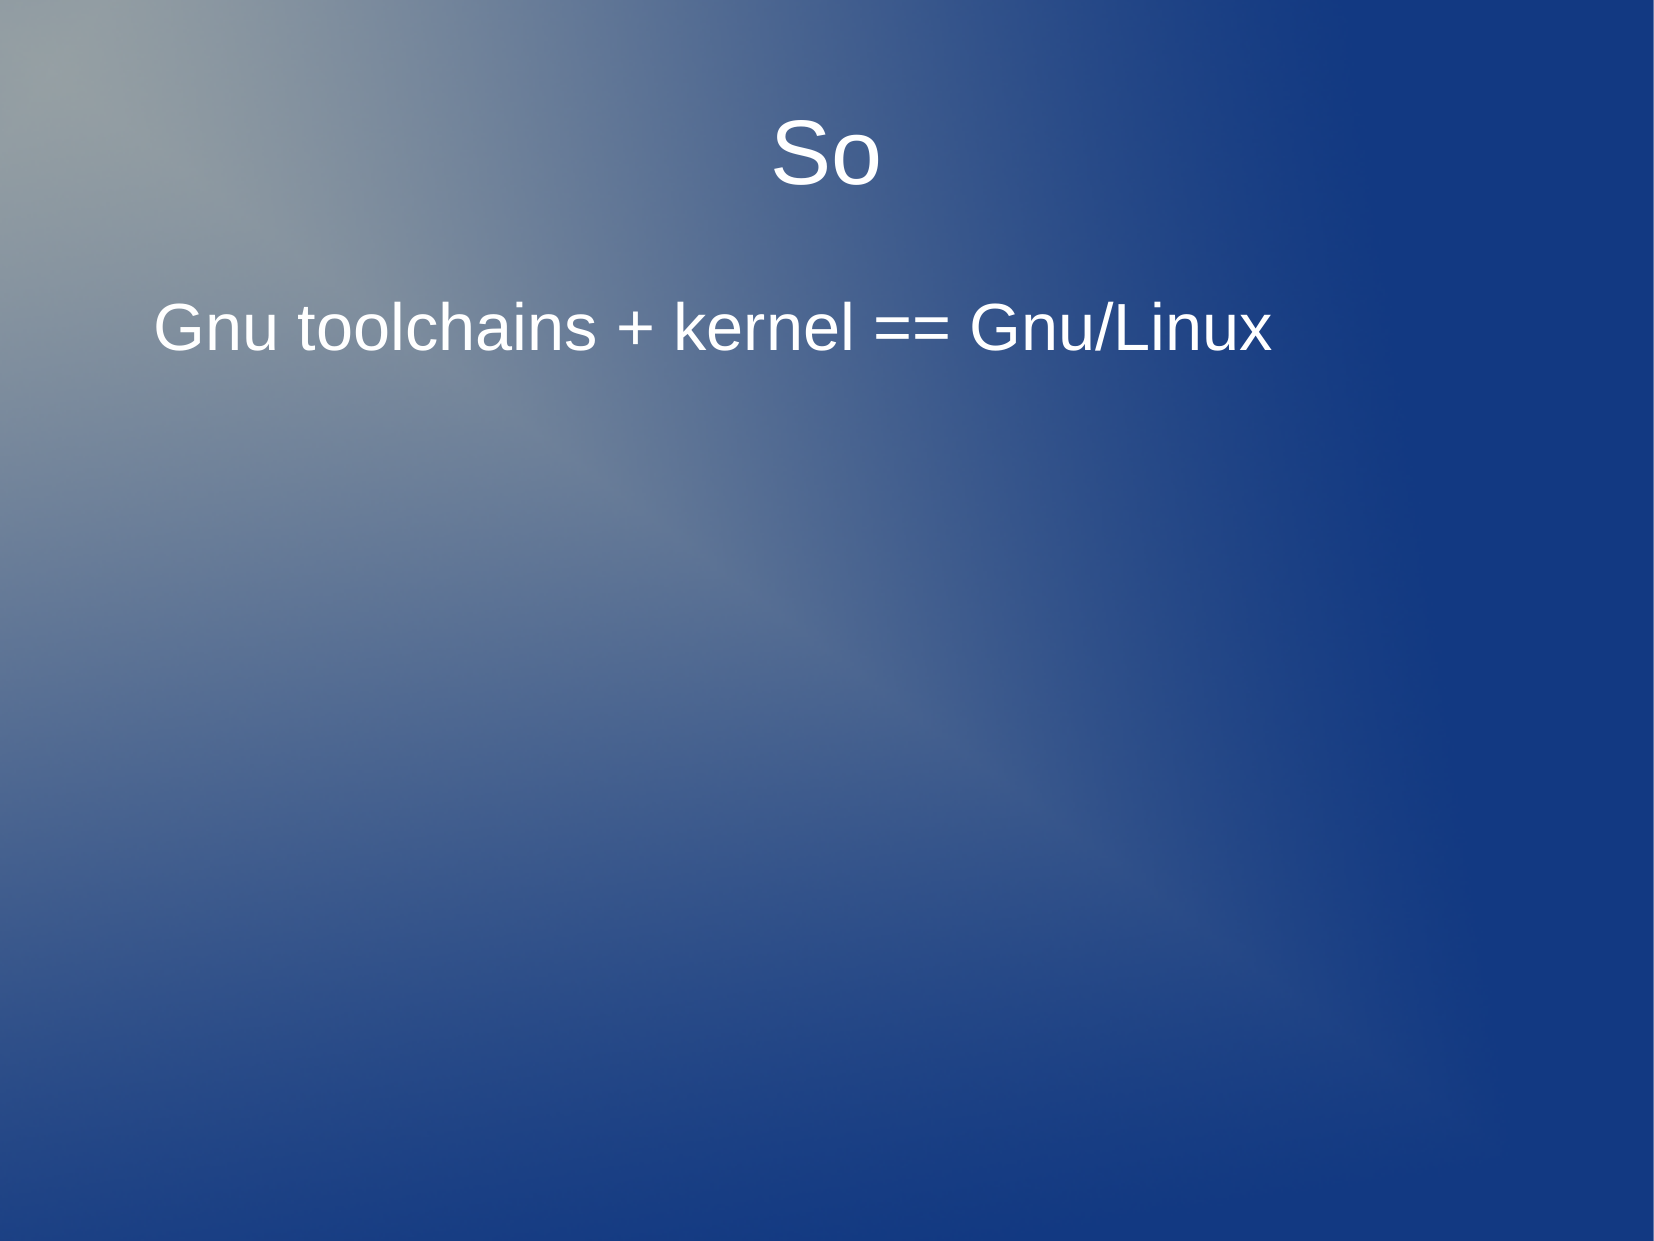

# So
Gnu toolchains + kernel == Gnu/Linux